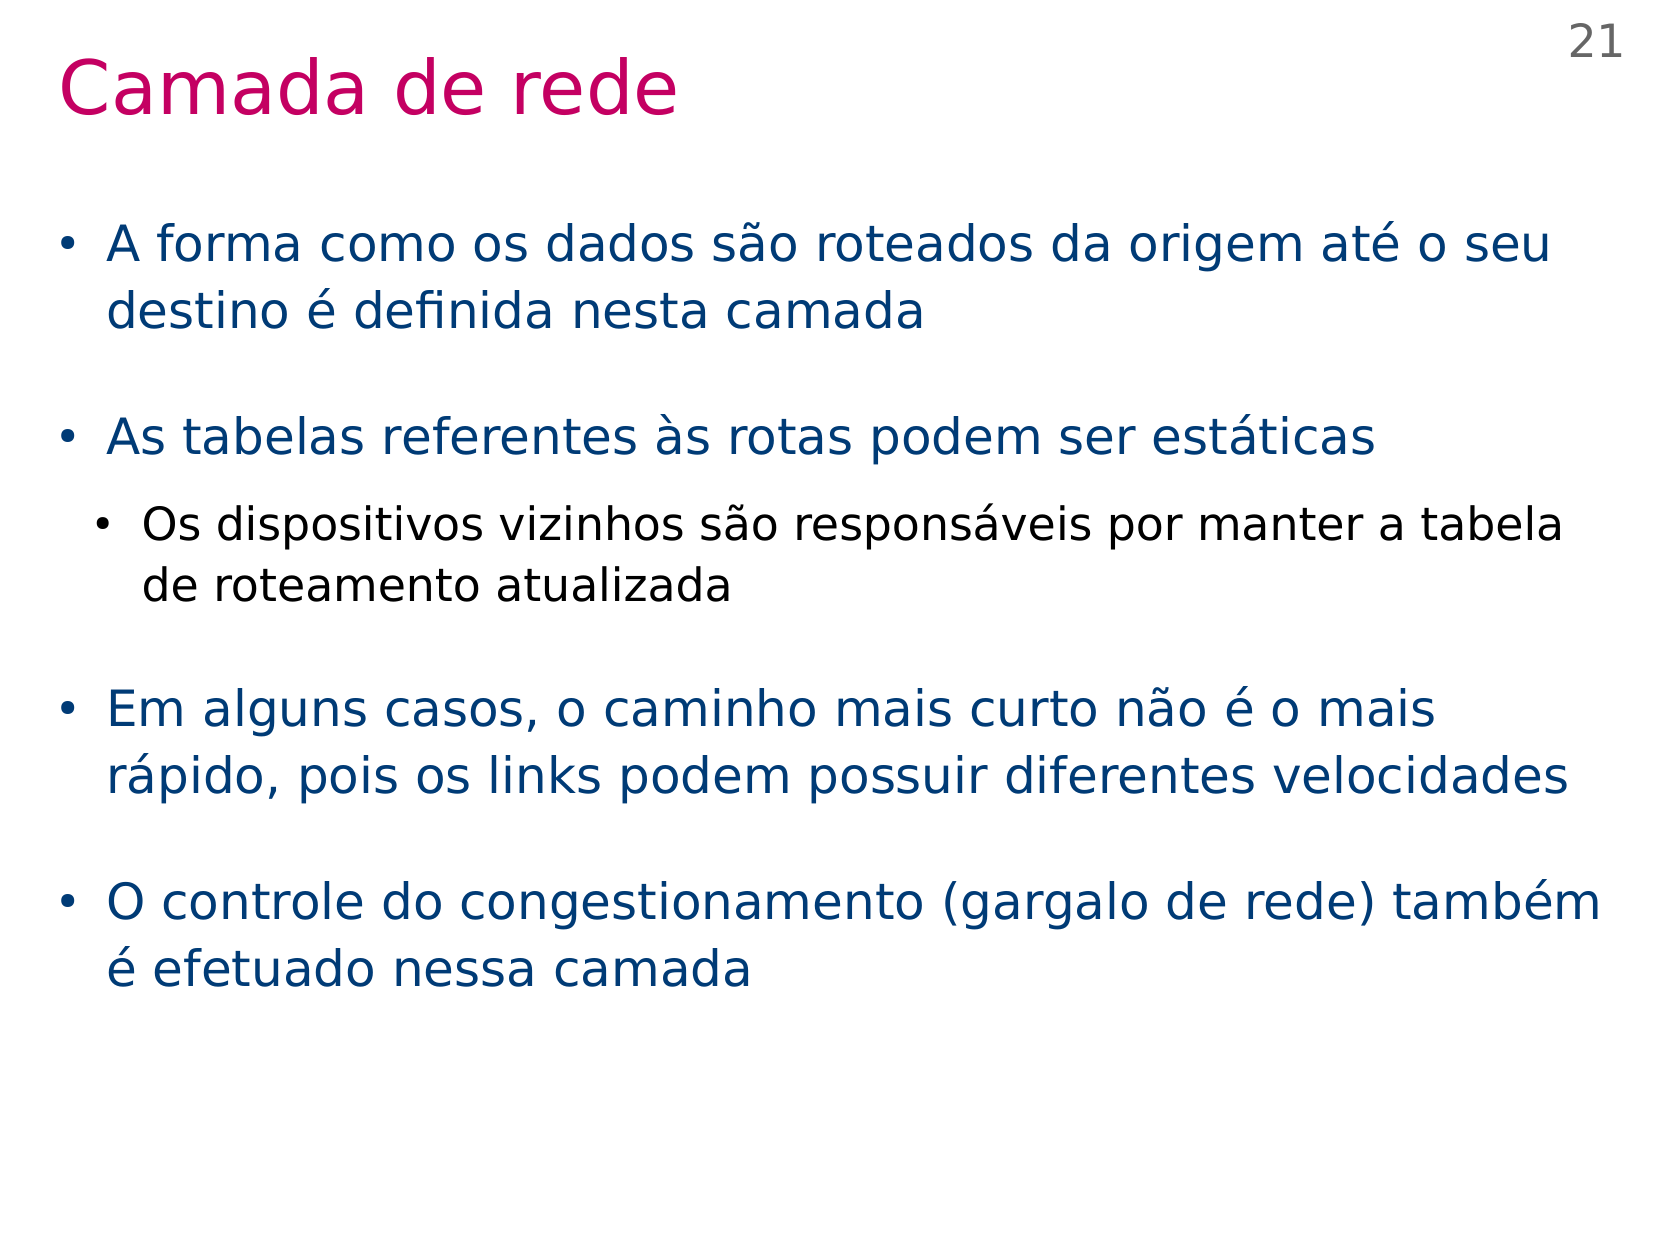

21
# Camada de rede
A forma como os dados são roteados da origem até o seu destino é definida nesta camada
As tabelas referentes às rotas podem ser estáticas
Os dispositivos vizinhos são responsáveis por manter a tabela de roteamento atualizada
Em alguns casos, o caminho mais curto não é o mais rápido, pois os links podem possuir diferentes velocidades
O controle do congestionamento (gargalo de rede) também é efetuado nessa camada